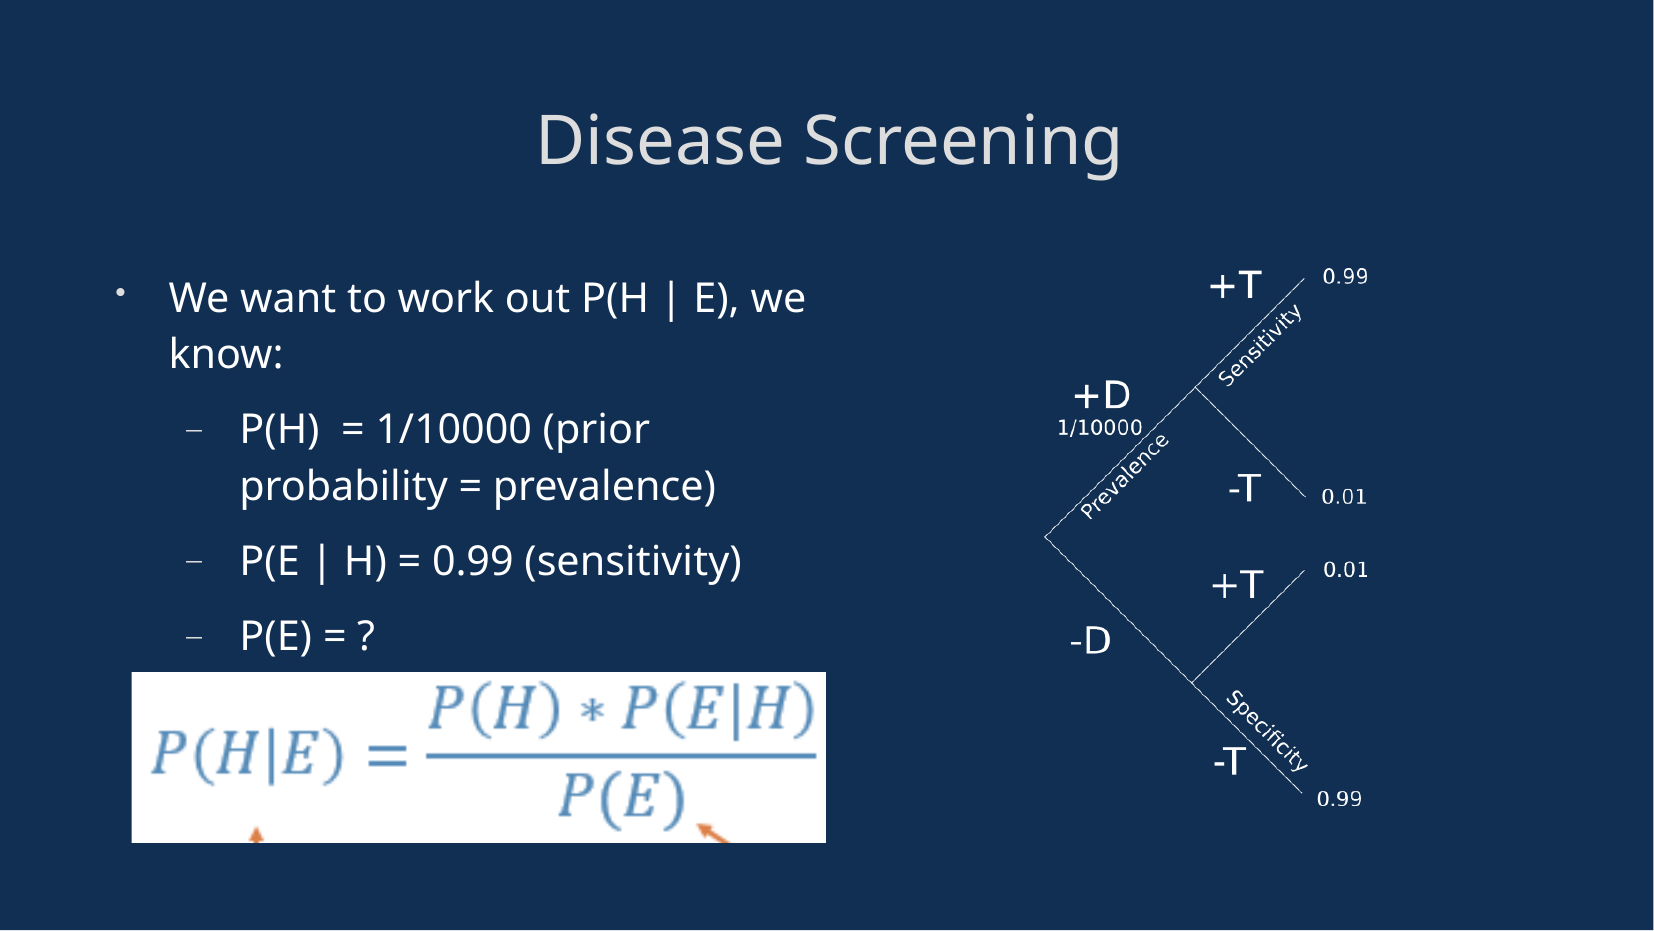

# Disease Screening
We want to work out P(H | E), we know:
P(H) = 1/10000 (prior probability = prevalence)
P(E | H) = 0.99 (sensitivity)
P(E) = ?